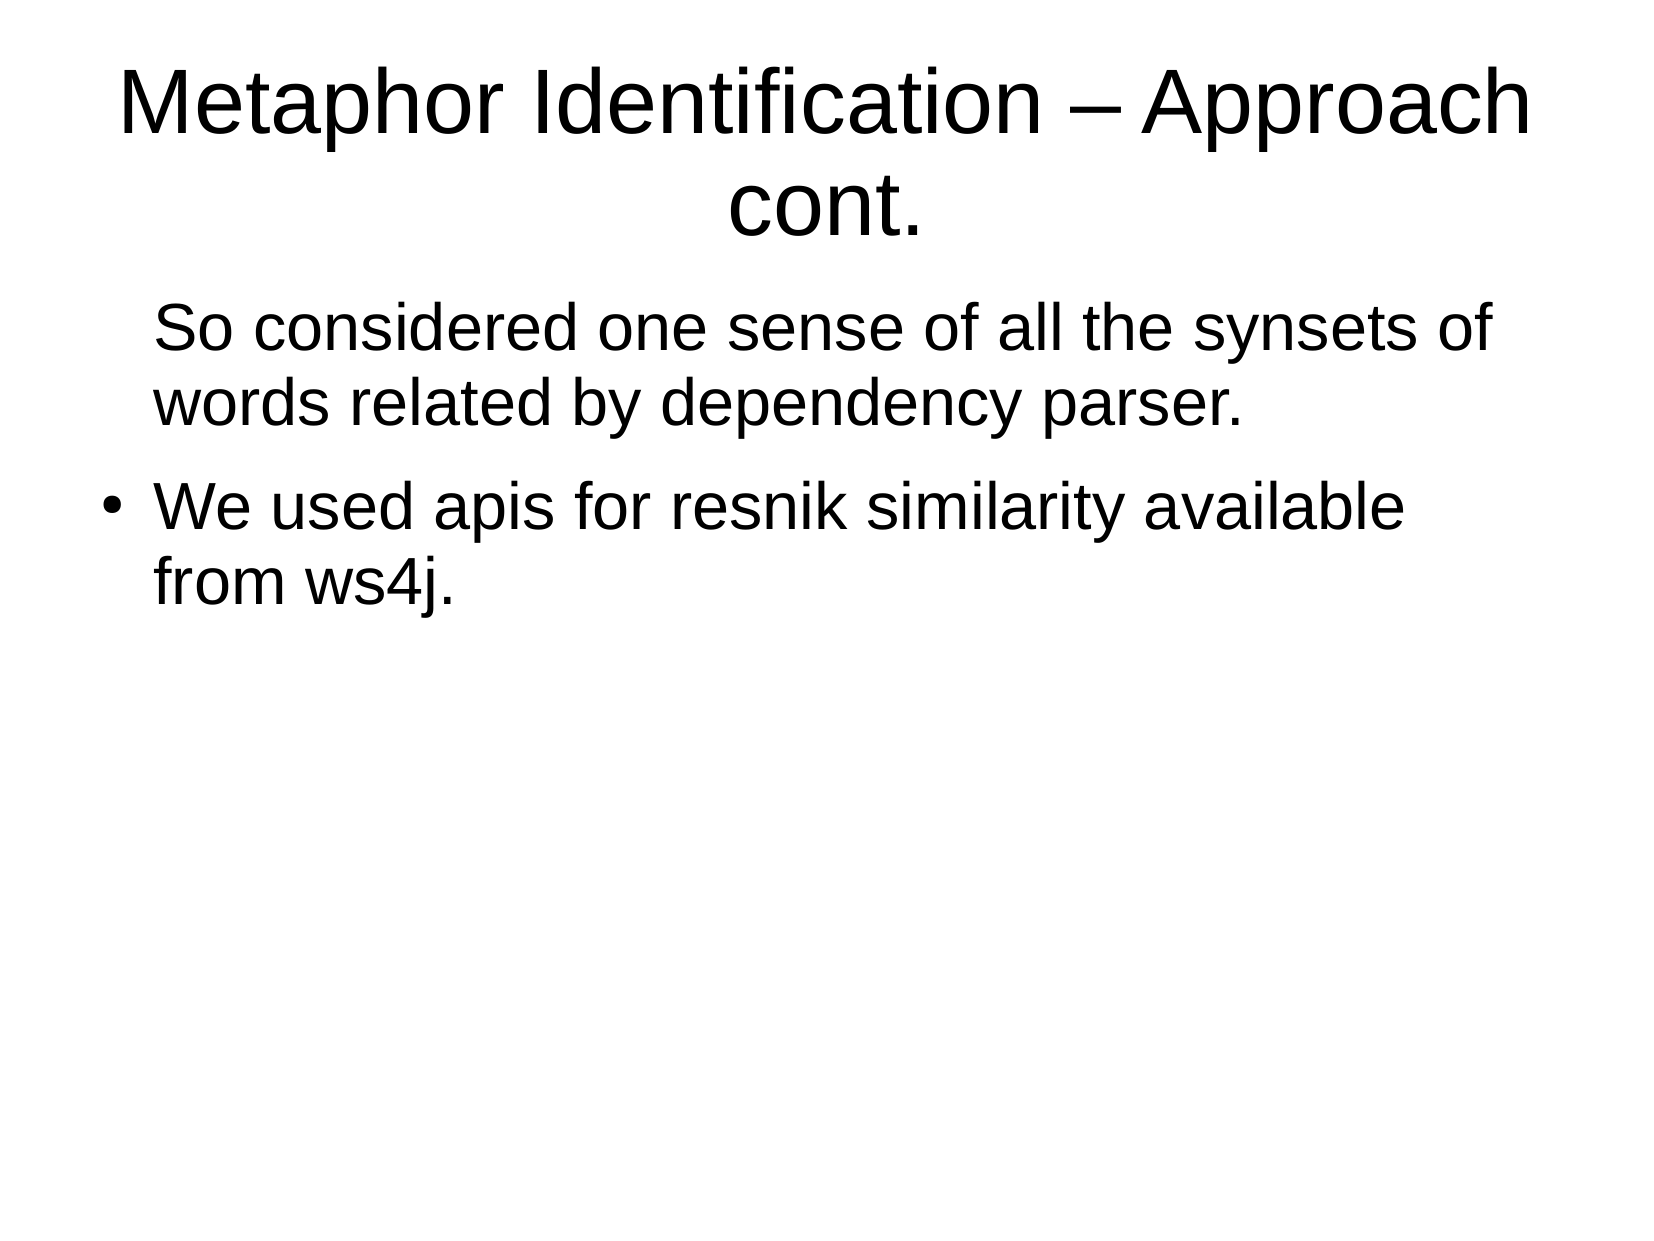

Metaphor Identification – Approach cont.
# So considered one sense of all the synsets of words related by dependency parser.
We used apis for resnik similarity available from ws4j.